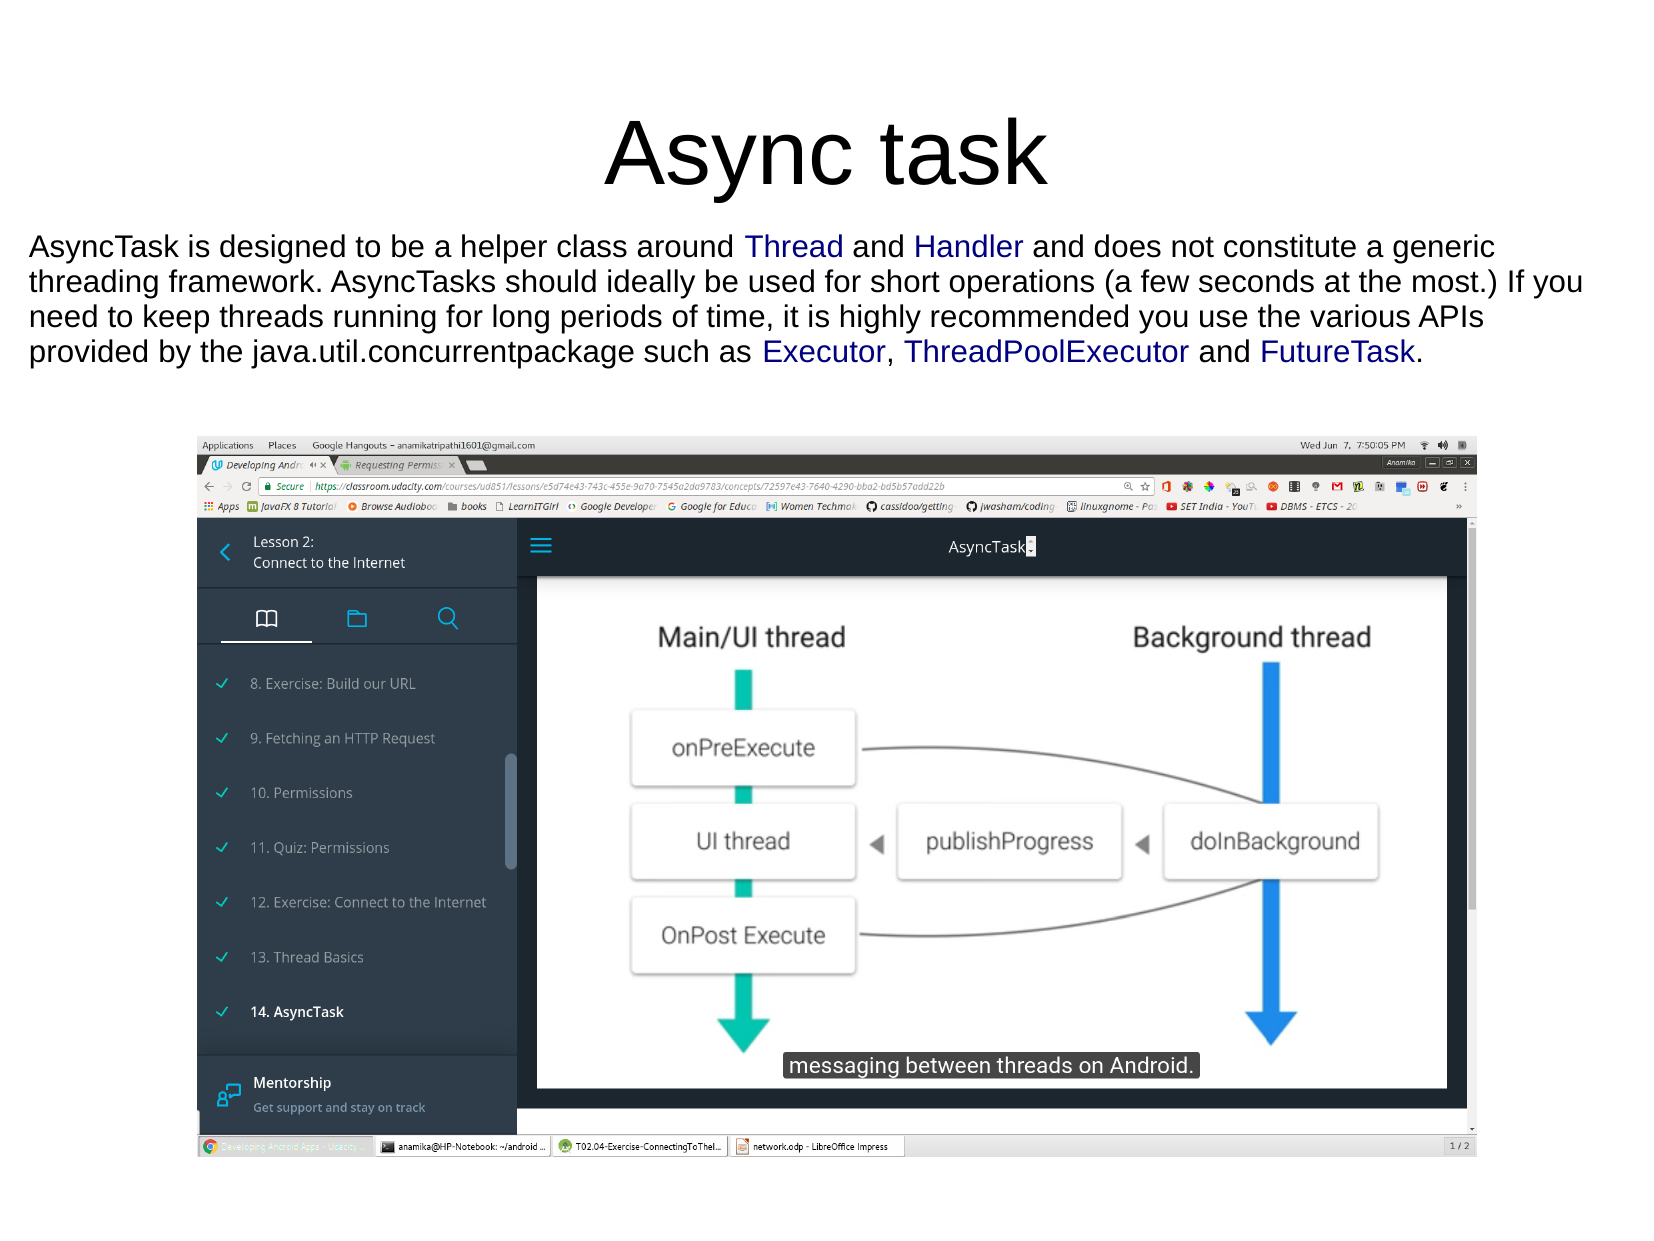

# Async task
AsyncTask is designed to be a helper class around Thread and Handler and does not constitute a generic threading framework. AsyncTasks should ideally be used for short operations (a few seconds at the most.) If you need to keep threads running for long periods of time, it is highly recommended you use the various APIs provided by the java.util.concurrentpackage such as Executor, ThreadPoolExecutor and FutureTask.